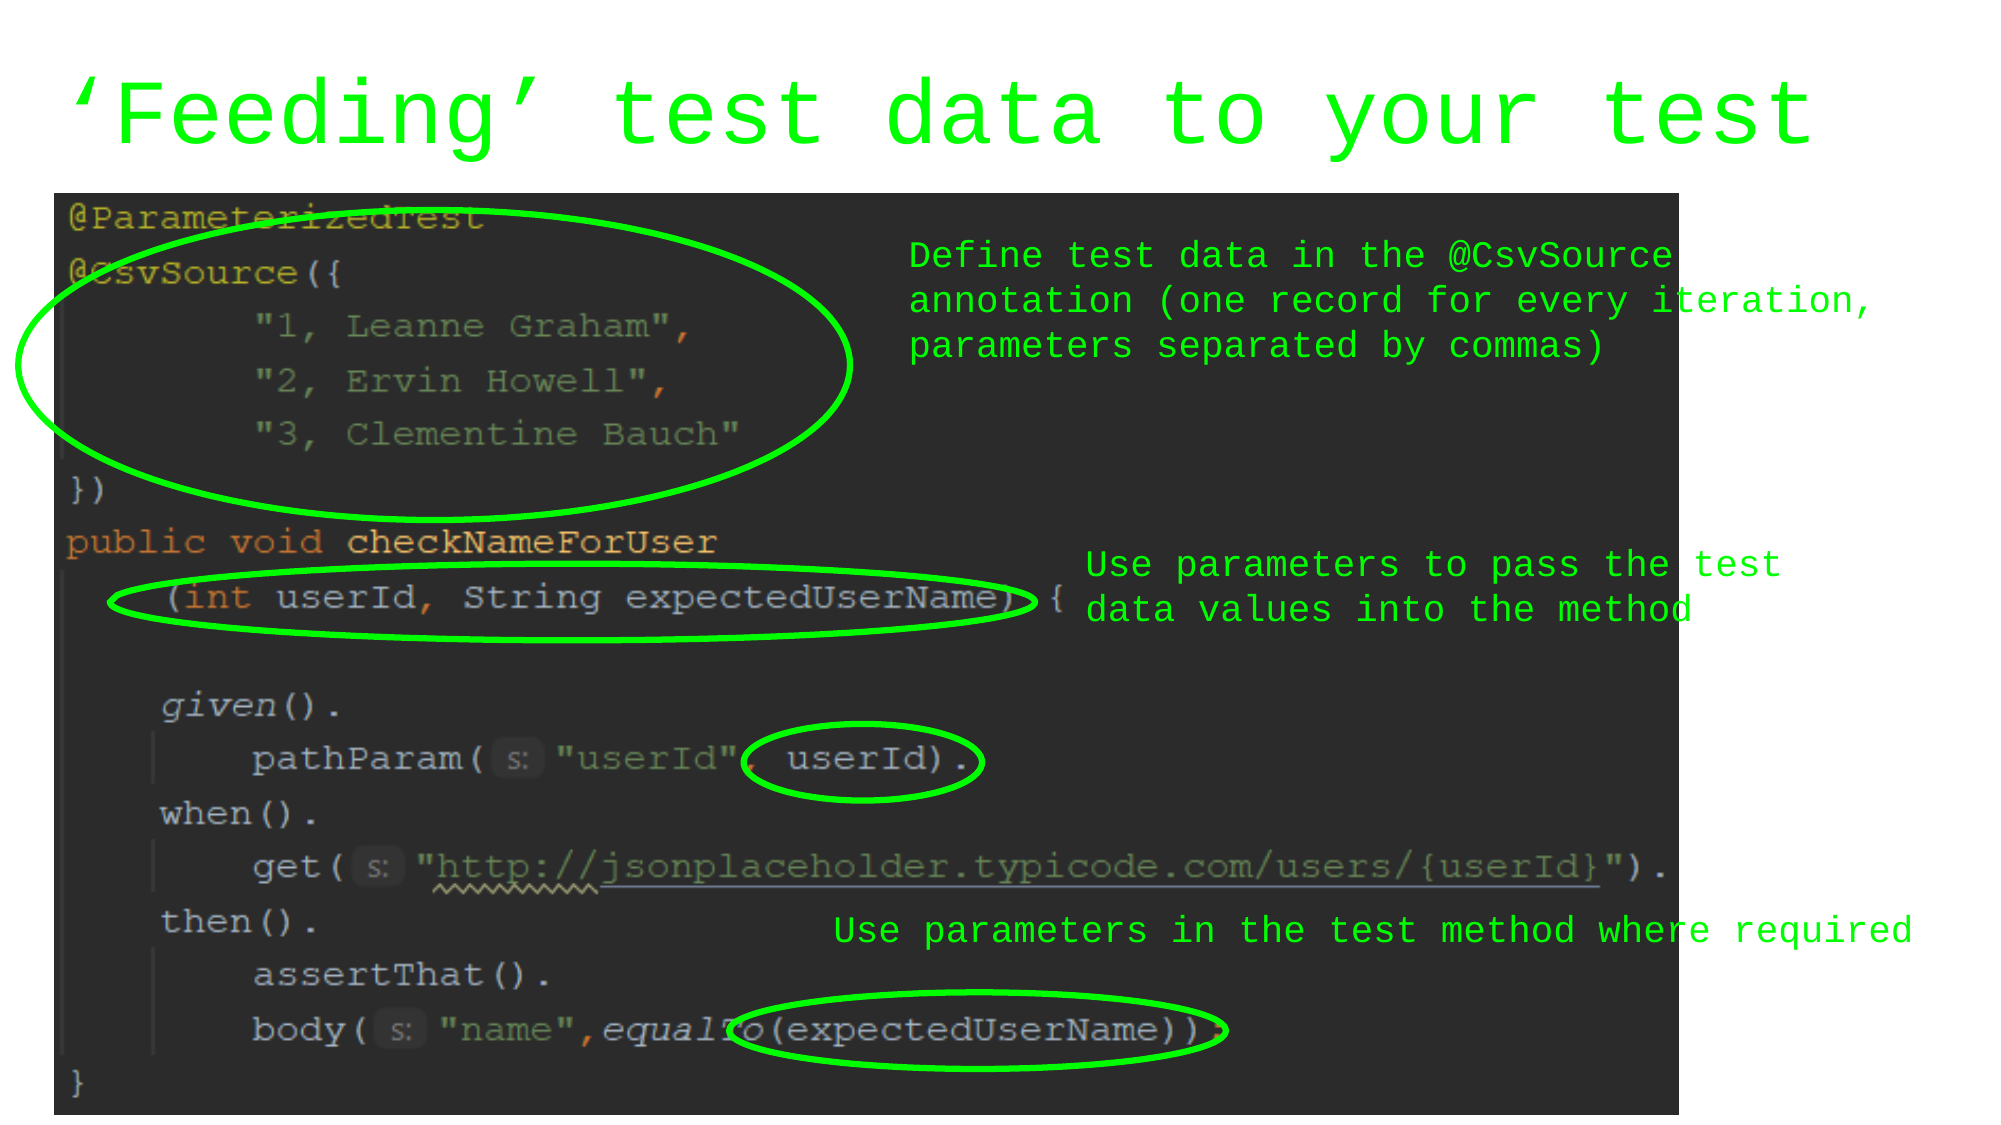

# ‘Feeding’ test data to your test
Define test data in the @CsvSource annotation (one record for every iteration, parameters separated by commas)
Use parameters to pass the test data values into the method
Use parameters in the test method where required